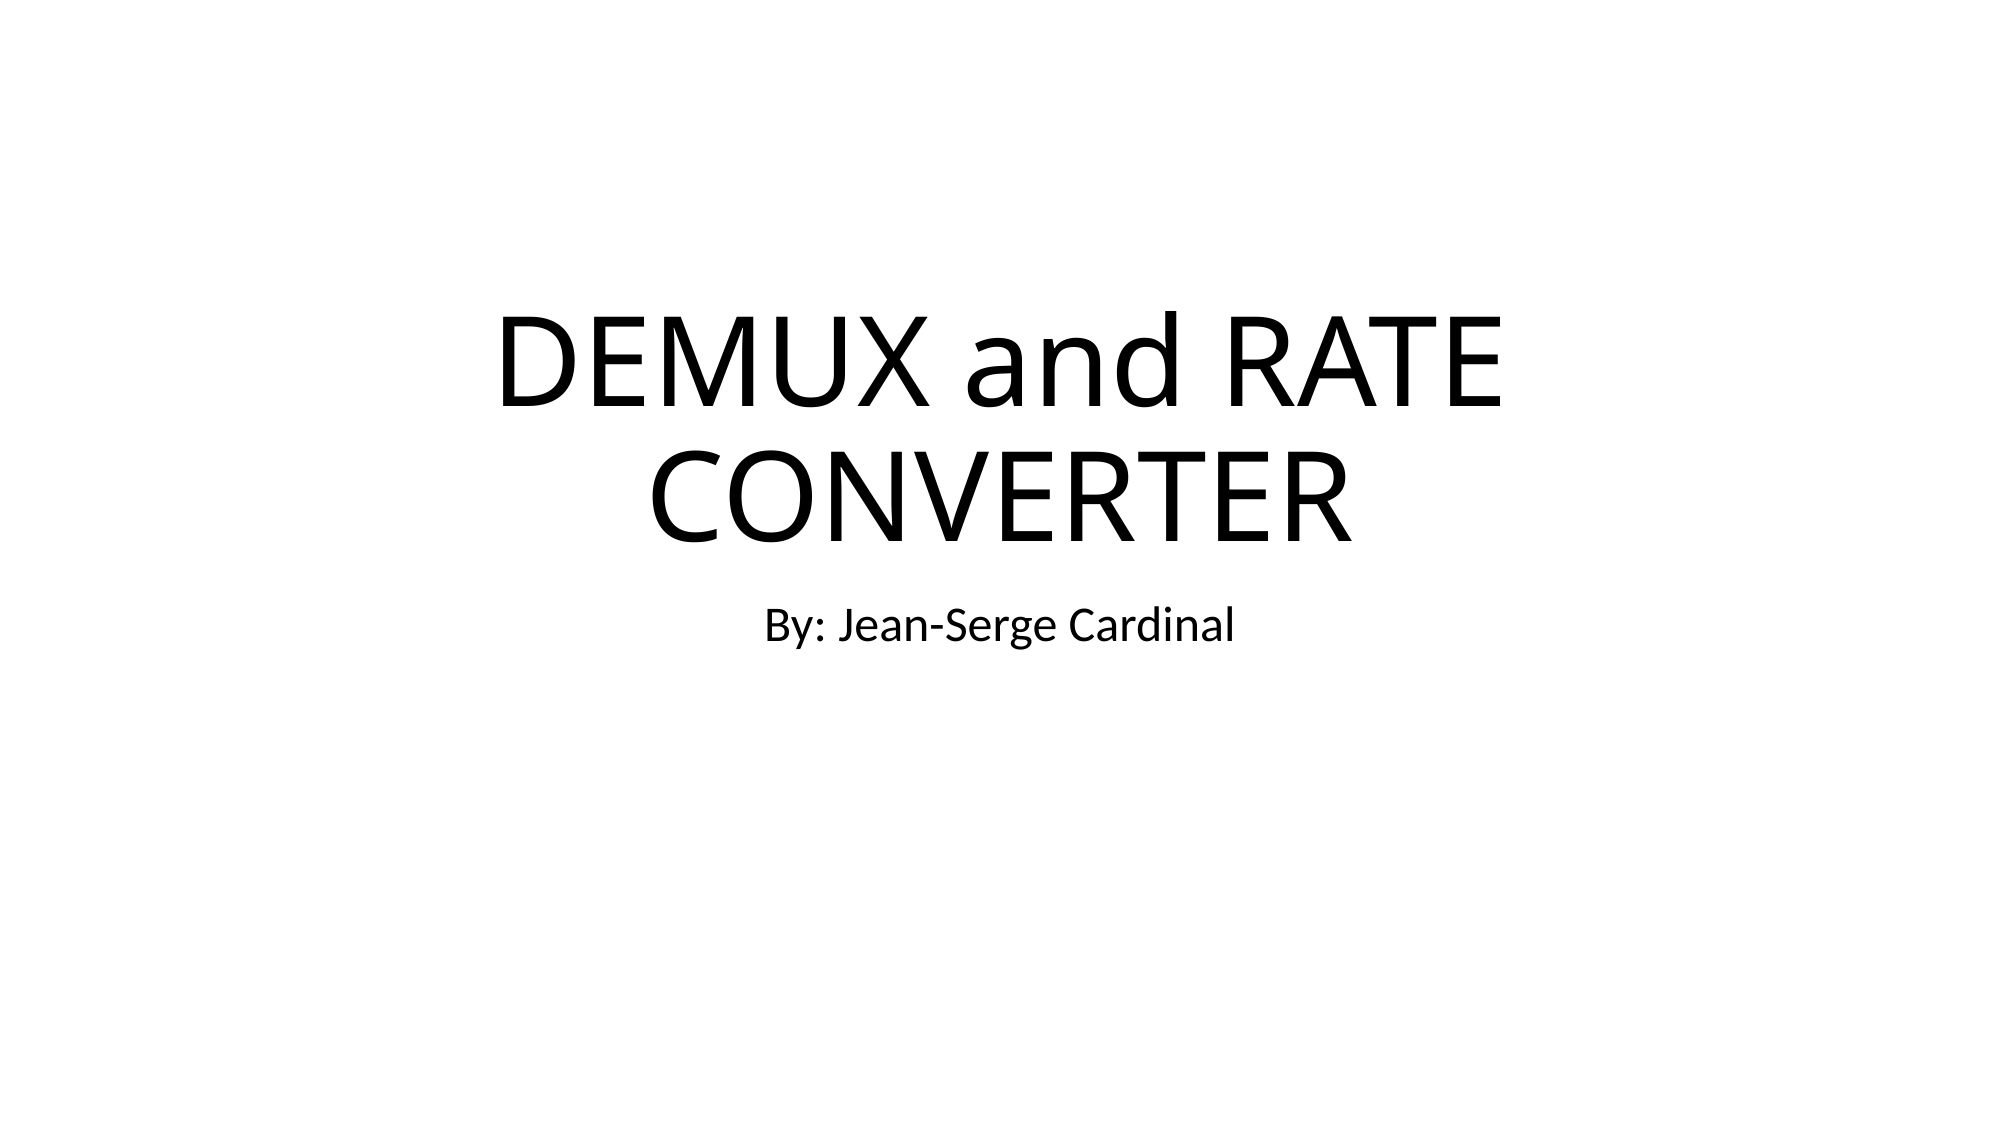

# DEMUX and RATE CONVERTER
By: Jean-Serge Cardinal